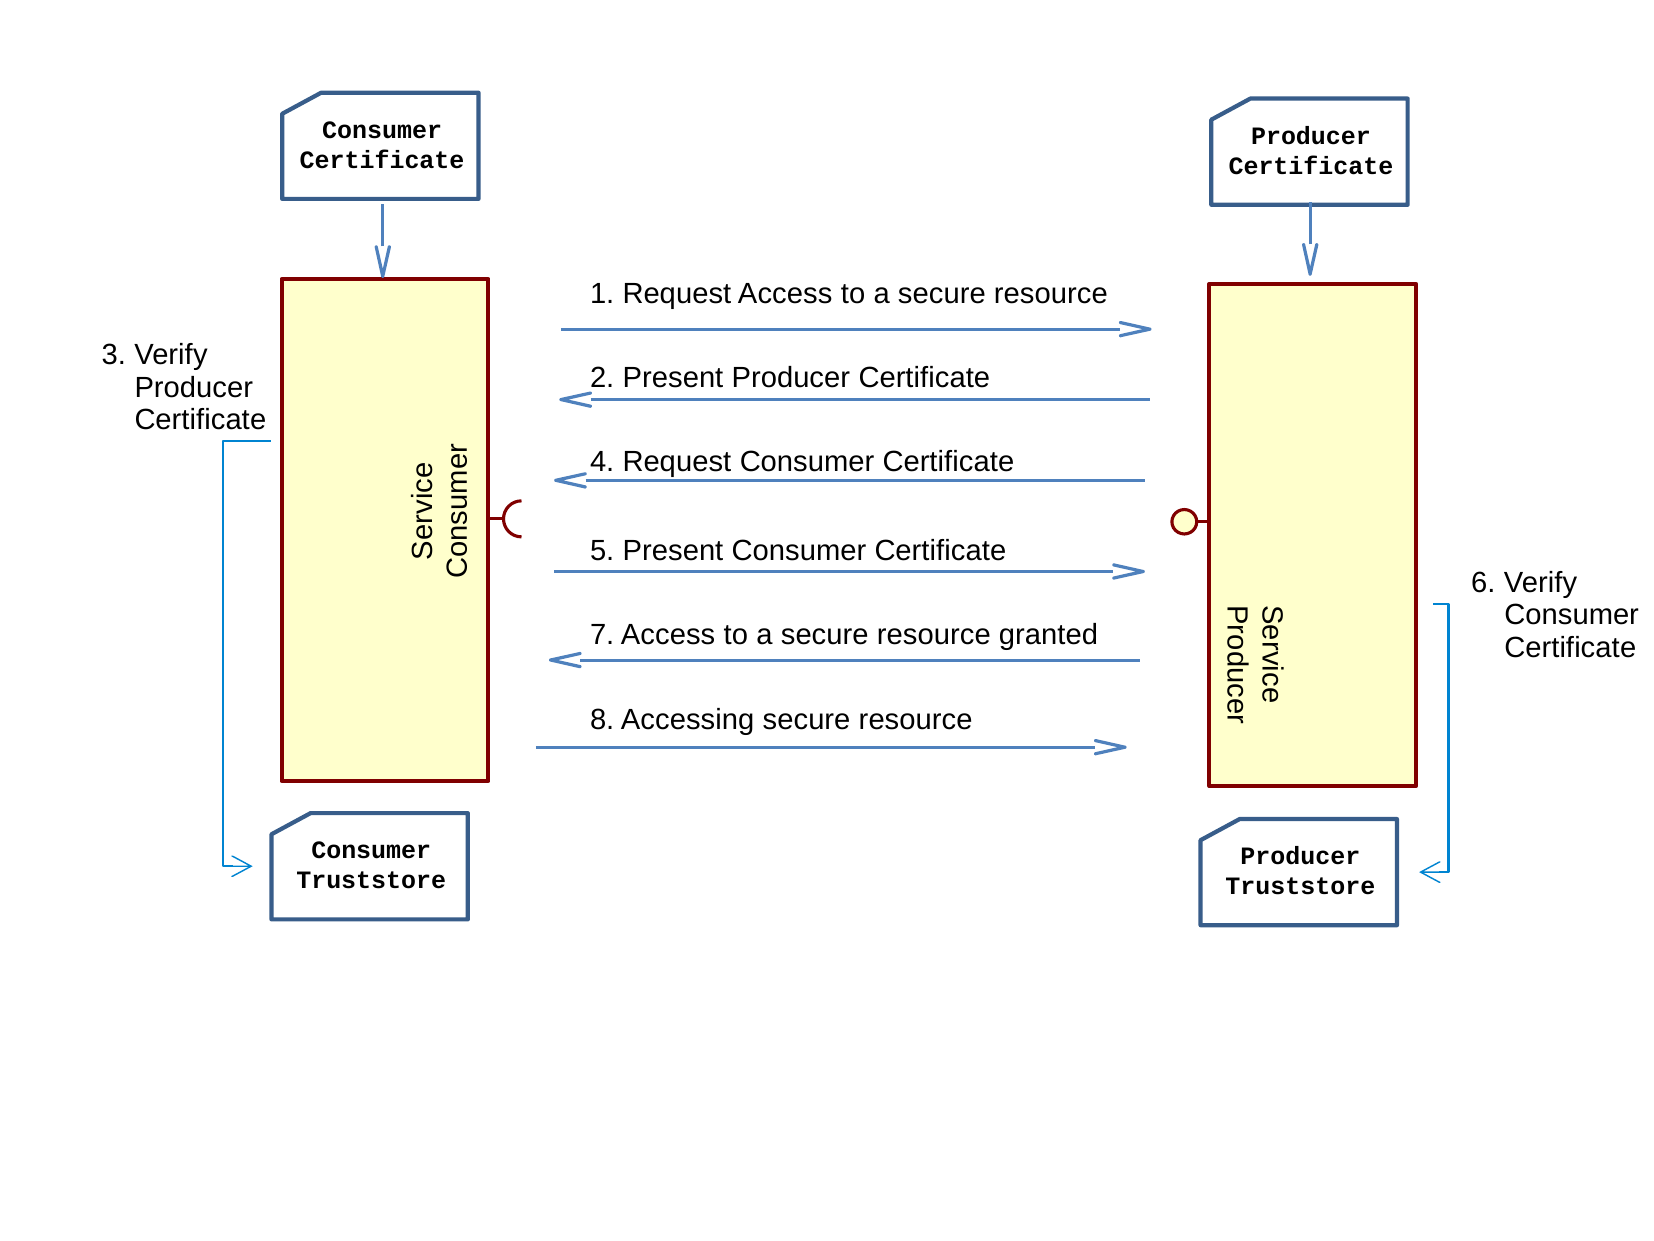

Consumer
Certificate
Producer
Certificate
1. Request Access to a secure resource
Service
Consumer
Service
Producer
3. Verify
 Producer
 Certificate
2. Present Producer Certificate
4. Request Consumer Certificate
5. Present Consumer Certificate
6. Verify
 Consumer
 Certificate
7. Access to a secure resource granted
8. Accessing secure resource
Consumer
Truststore
Producer
Truststore